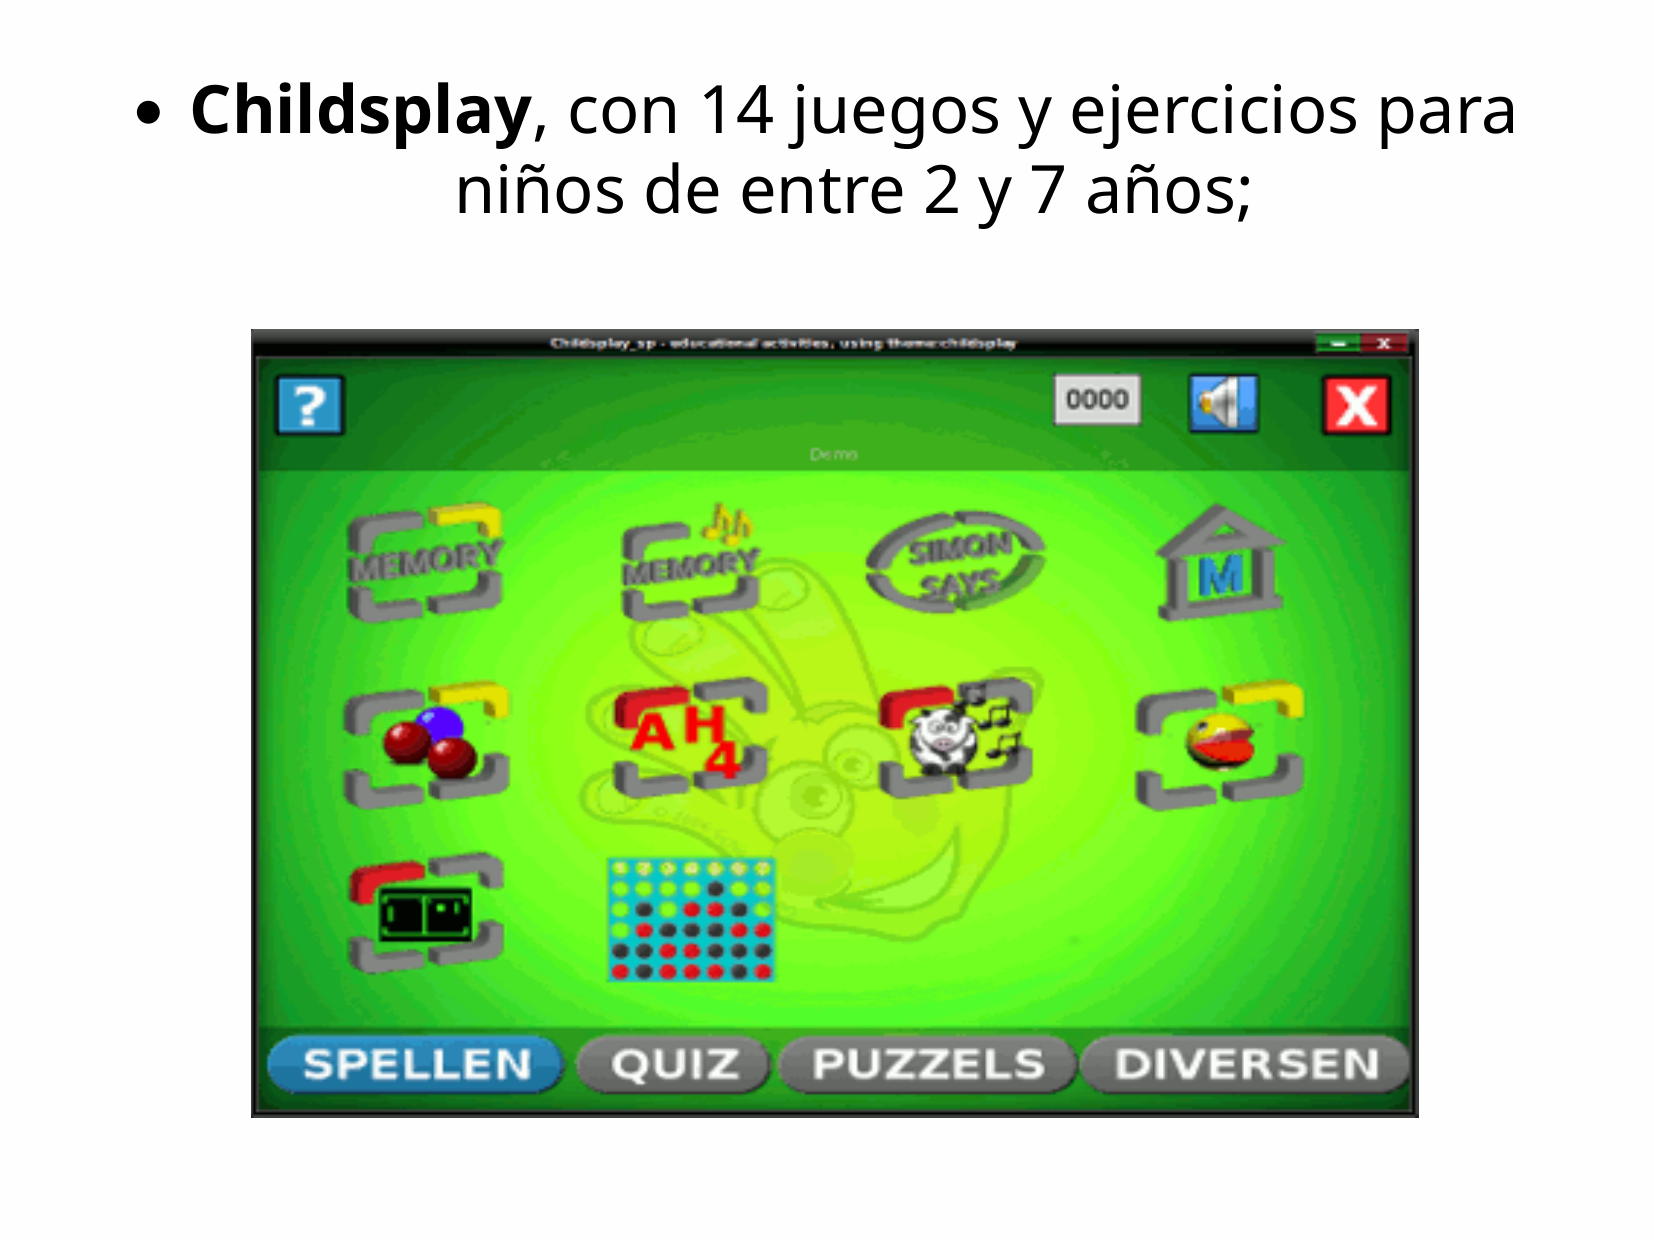

# Childsplay, con 14 juegos y ejercicios para niños de entre 2 y 7 años;